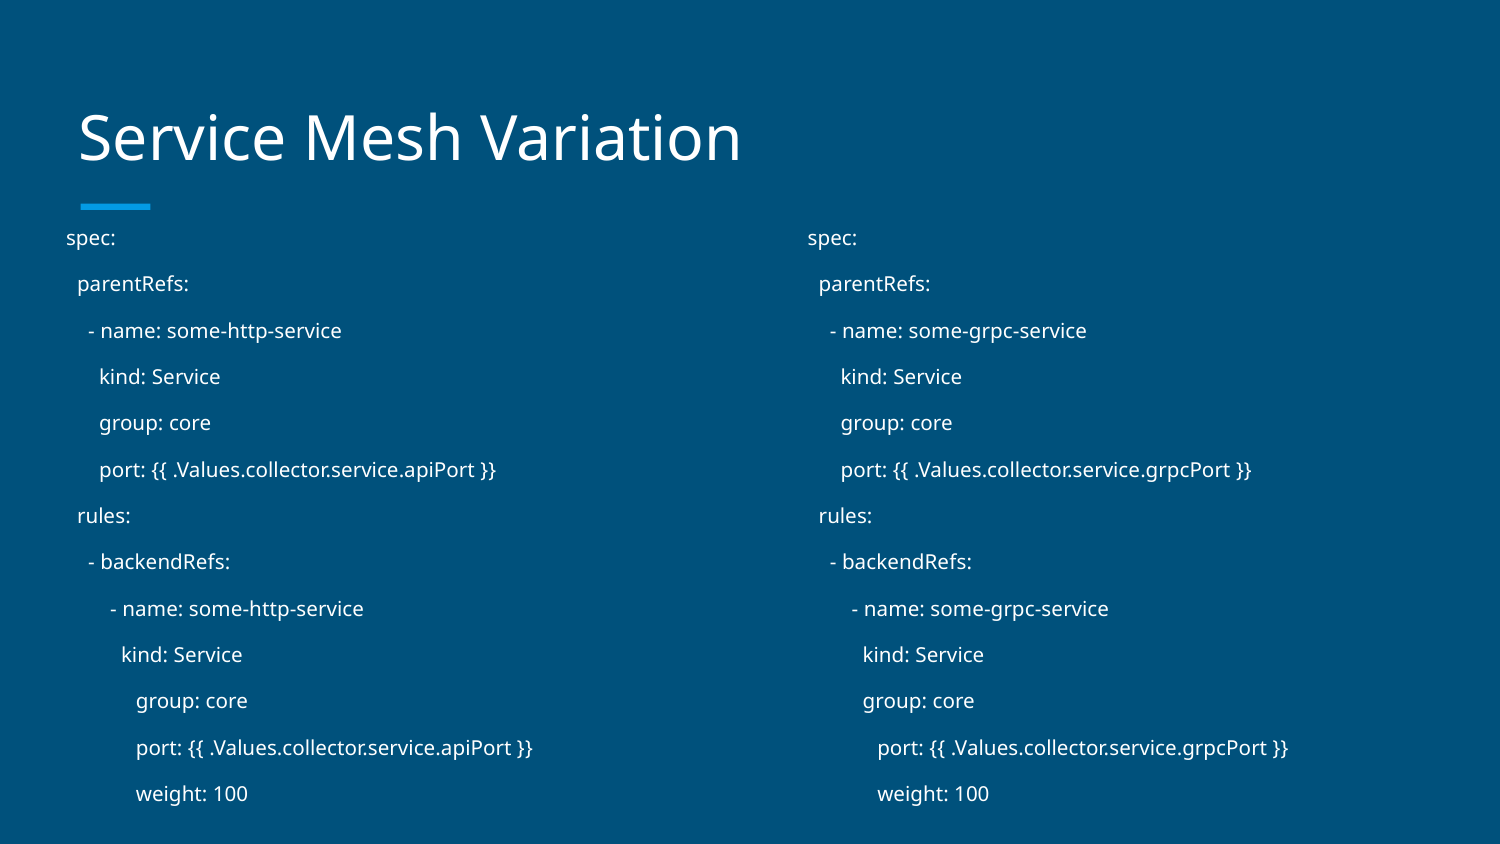

# Service Mesh Variation
spec:
 parentRefs:
 - name: some-grpc-service
 kind: Service
 group: core
 port: {{ .Values.collector.service.grpcPort }}
 rules:
 - backendRefs:
 - name: some-grpc-service
 kind: Service
 group: core
 	 port: {{ .Values.collector.service.grpcPort }}
 	 weight: 100
spec:
 parentRefs:
 - name: some-http-service
 kind: Service
 group: core
 port: {{ .Values.collector.service.apiPort }}
 rules:
 - backendRefs:
 - name: some-http-service
 kind: Service
 	 group: core
 	 port: {{ .Values.collector.service.apiPort }}
 	 weight: 100